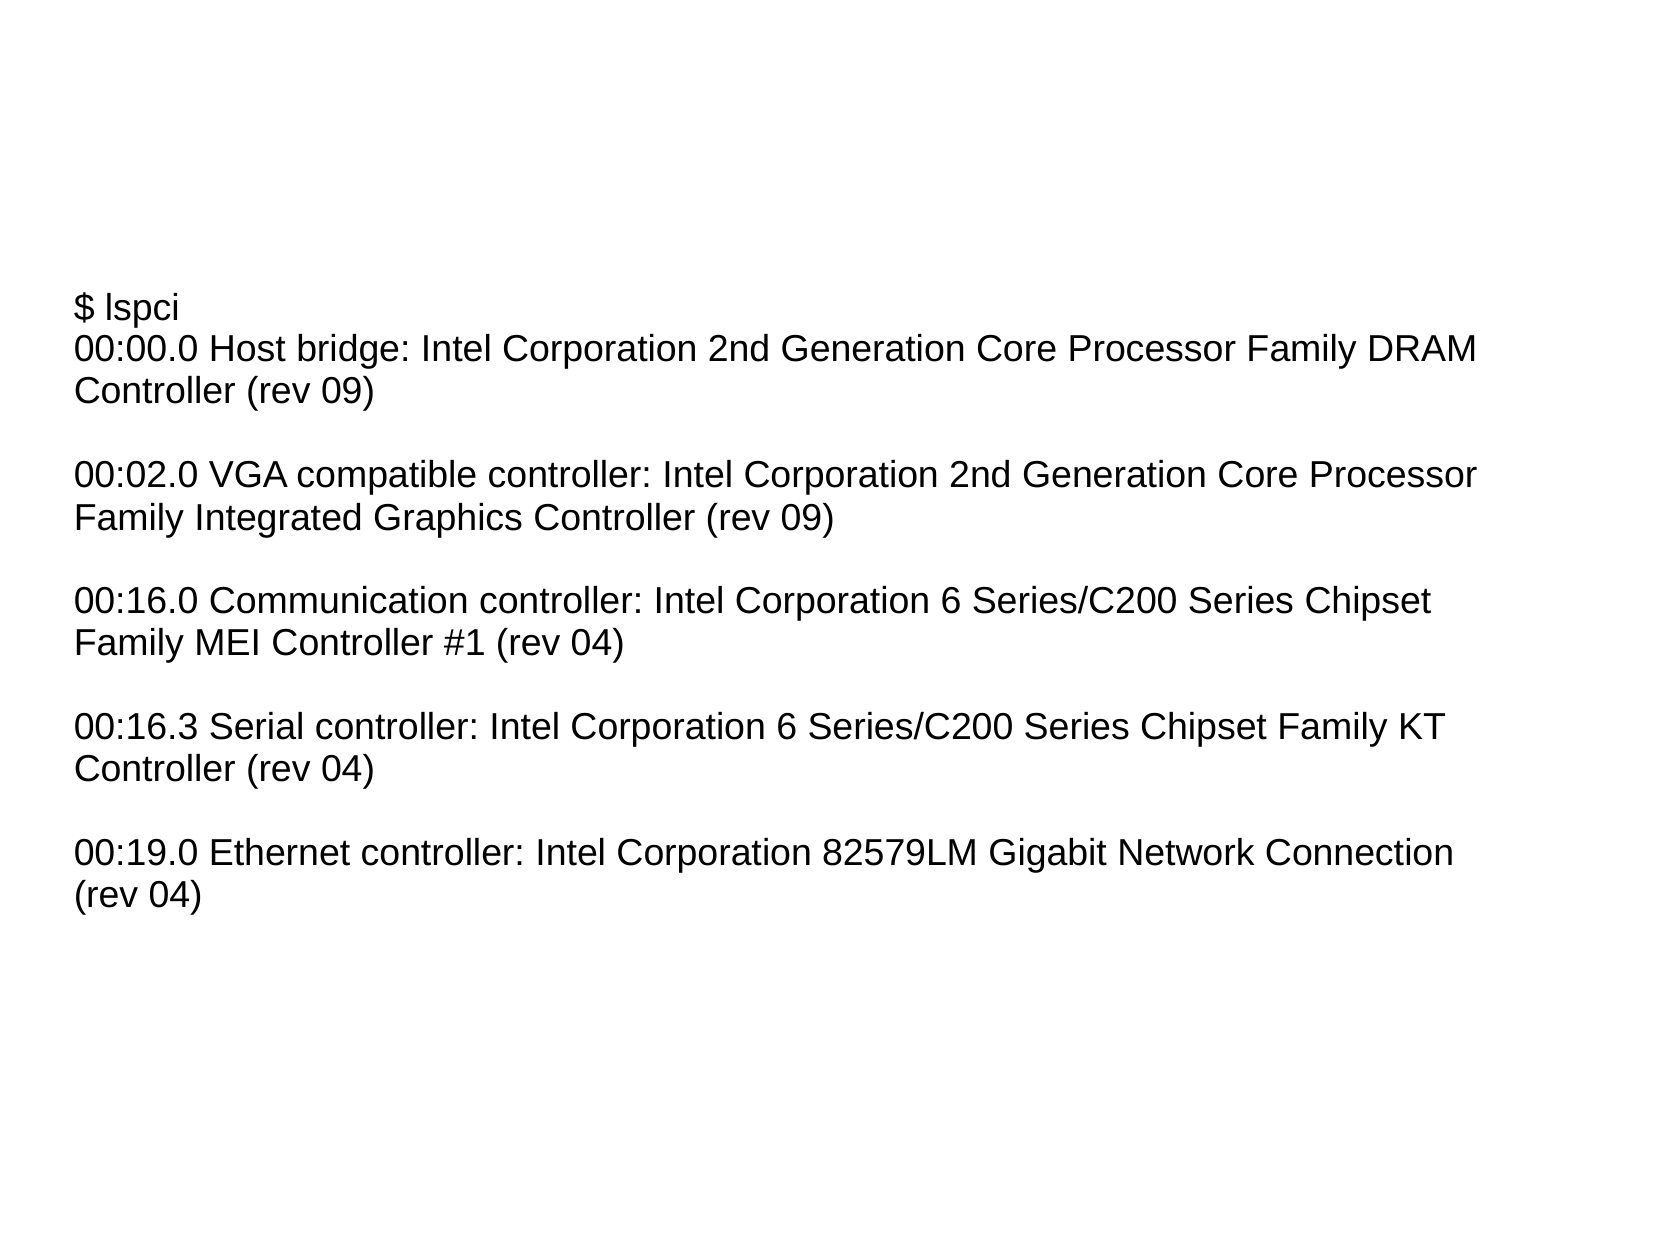

#
$ lspci
00:00.0 Host bridge: Intel Corporation 2nd Generation Core Processor Family DRAM Controller (rev 09)
00:02.0 VGA compatible controller: Intel Corporation 2nd Generation Core Processor Family Integrated Graphics Controller (rev 09)
00:16.0 Communication controller: Intel Corporation 6 Series/C200 Series Chipset Family MEI Controller #1 (rev 04)
00:16.3 Serial controller: Intel Corporation 6 Series/C200 Series Chipset Family KT Controller (rev 04)
00:19.0 Ethernet controller: Intel Corporation 82579LM Gigabit Network Connection (rev 04)